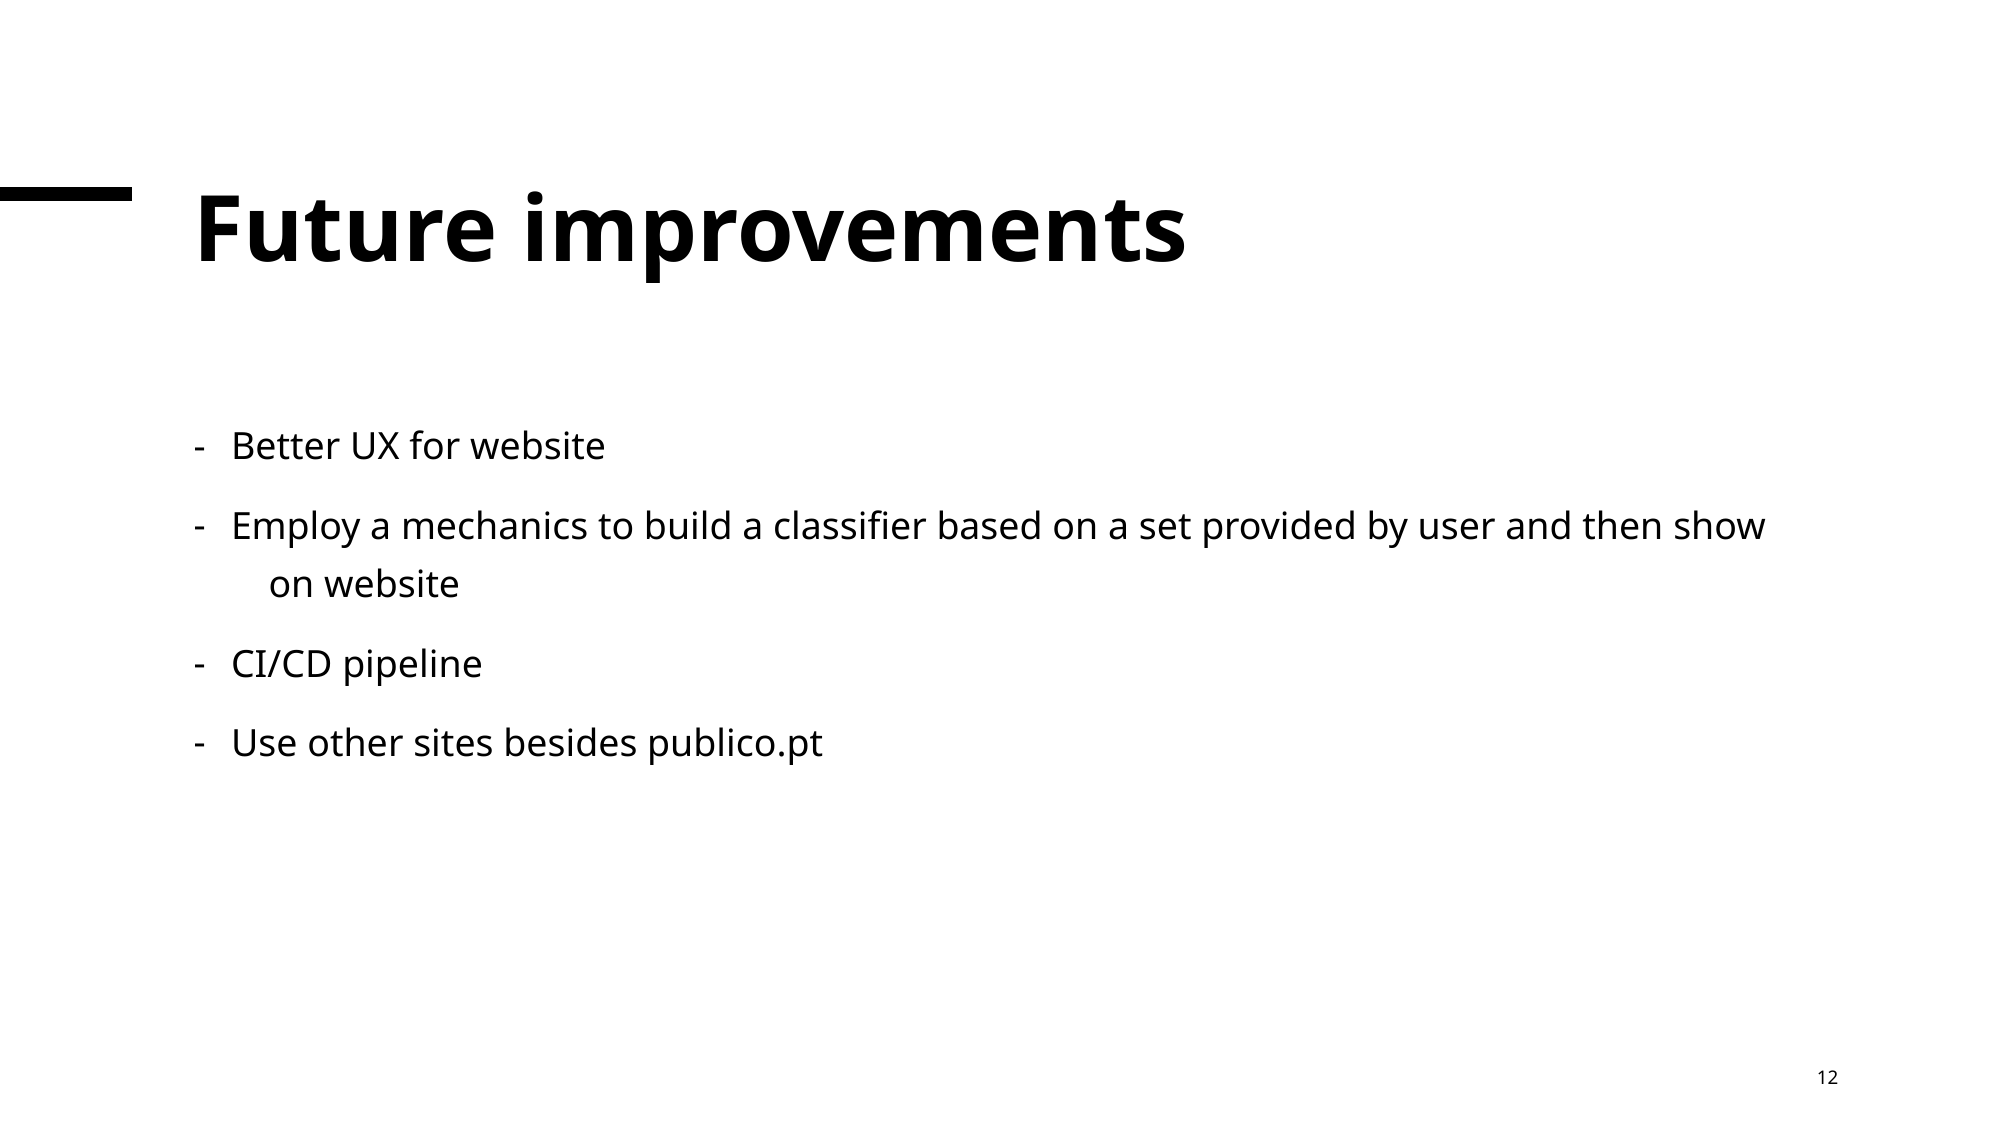

# Future improvements
Better UX for website
Employ a mechanics to build a classifier based on a set provided by user and then show on website
CI/CD pipeline
Use other sites besides publico.pt